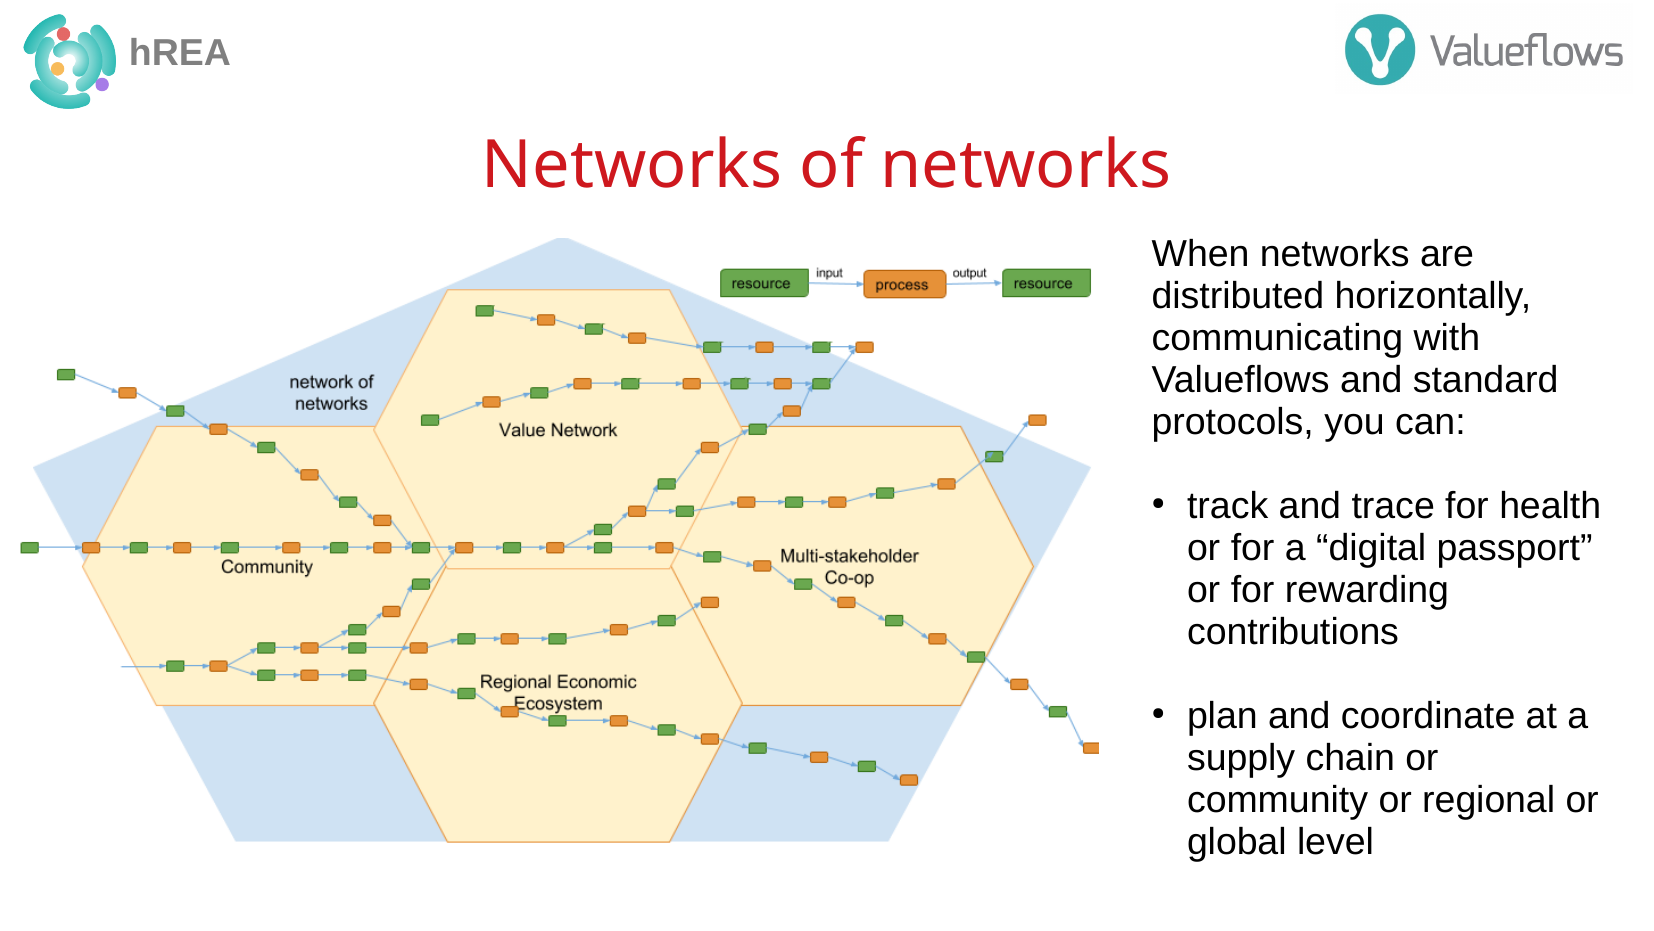

hREA
Networks of networks
When networks are distributed horizontally, communicating with Valueflows and standard protocols, you can:
track and trace for health or for a “digital passport” or for rewarding contributions
plan and coordinate at a supply chain or community or regional or global level